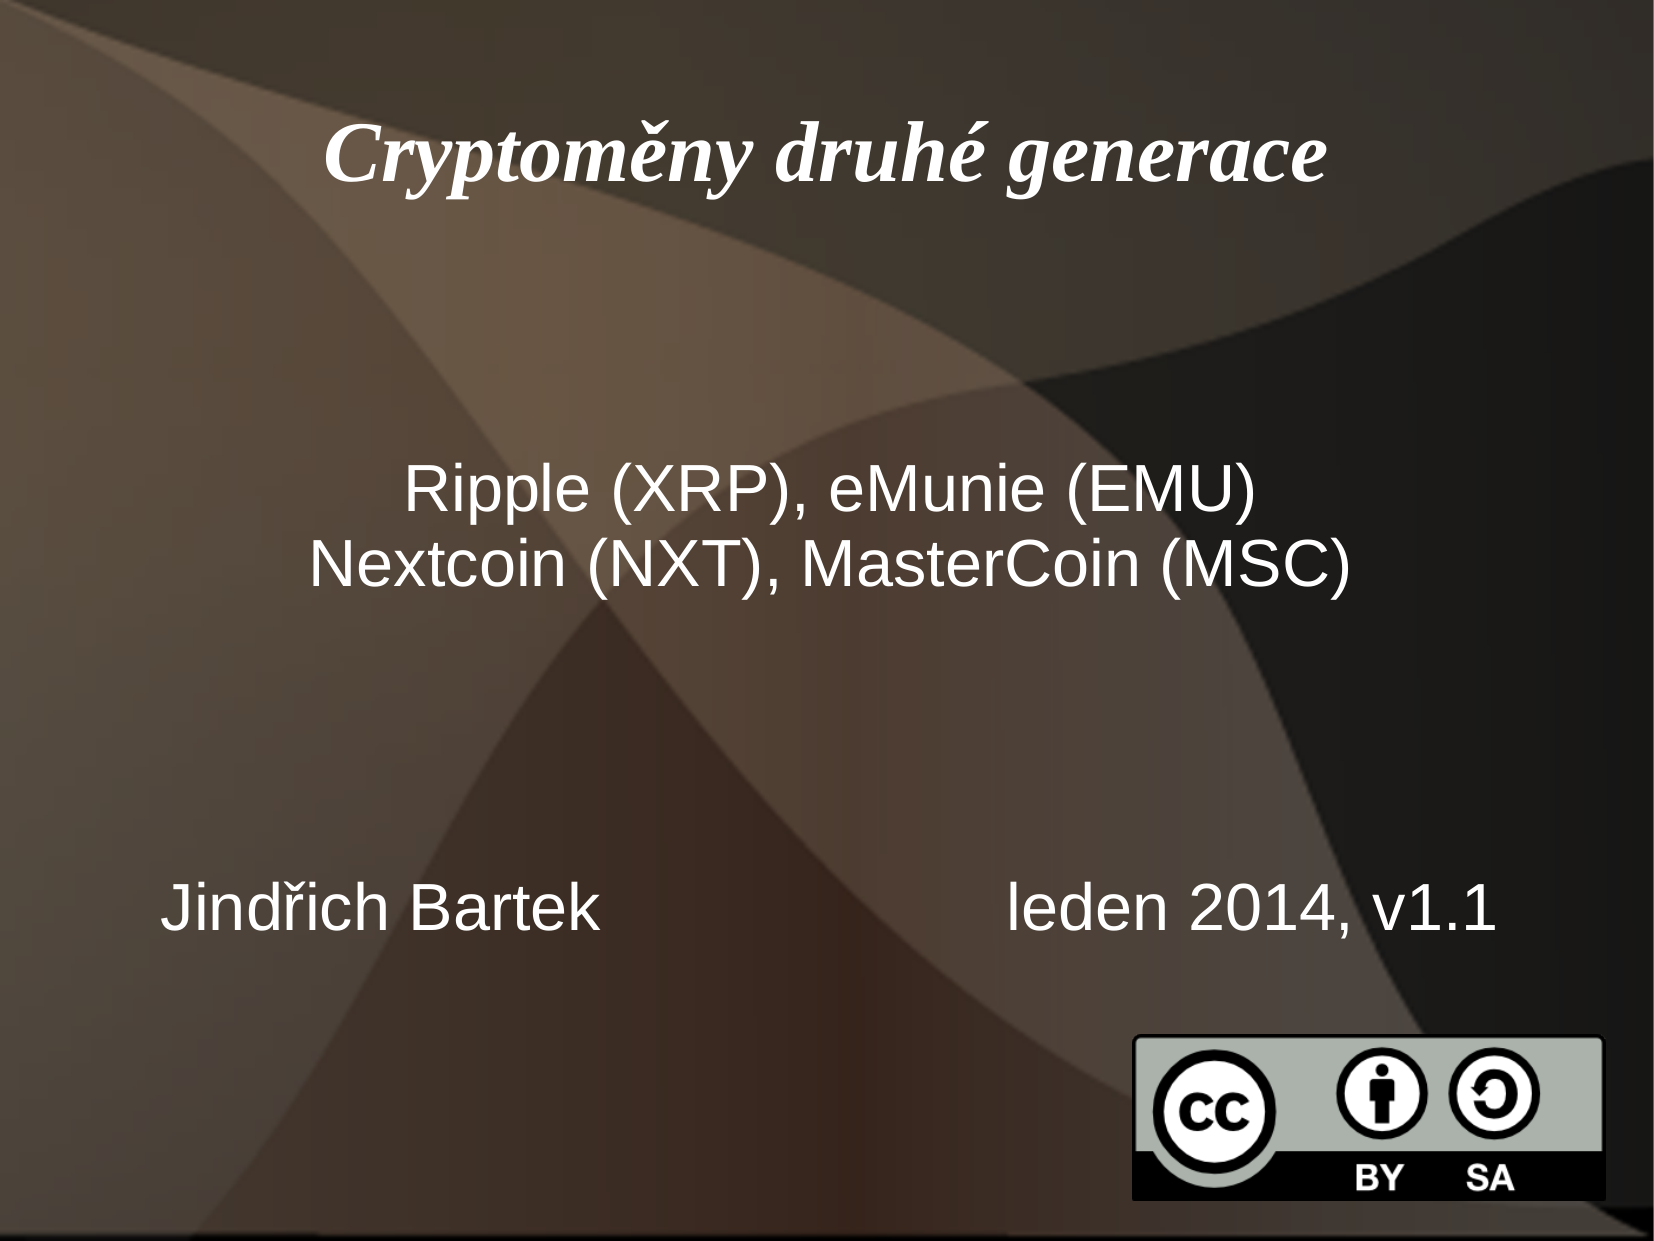

# Cryptoměny druhé generace
Ripple (XRP), eMunie (EMU)
Nextcoin (NXT), MasterCoin (MSC)
Jindřich Bartek leden 2014, v1.1